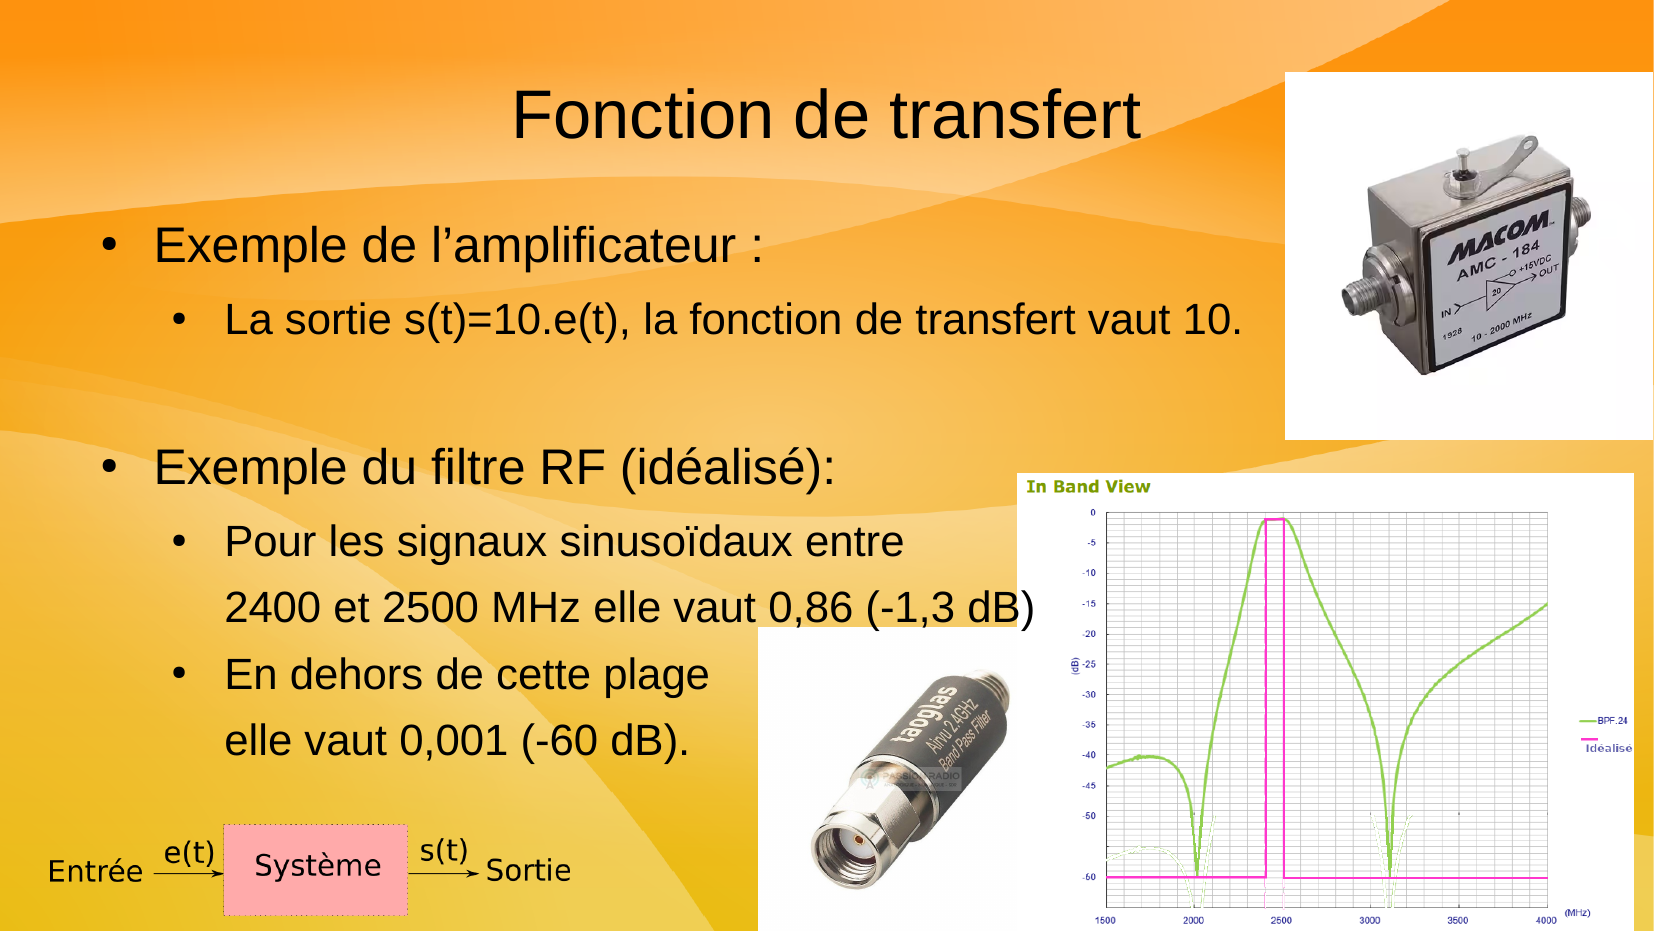

# Fonction de transfert
Exemple de l’amplificateur :
La sortie s(t)=10.e(t), la fonction de transfert vaut 10.
Exemple du filtre RF (idéalisé):
Pour les signaux sinusoïdaux entre
2400 et 2500 MHz elle vaut 0,86 (-1,3 dB)
En dehors de cette plage
elle vaut 0,001 (-60 dB).